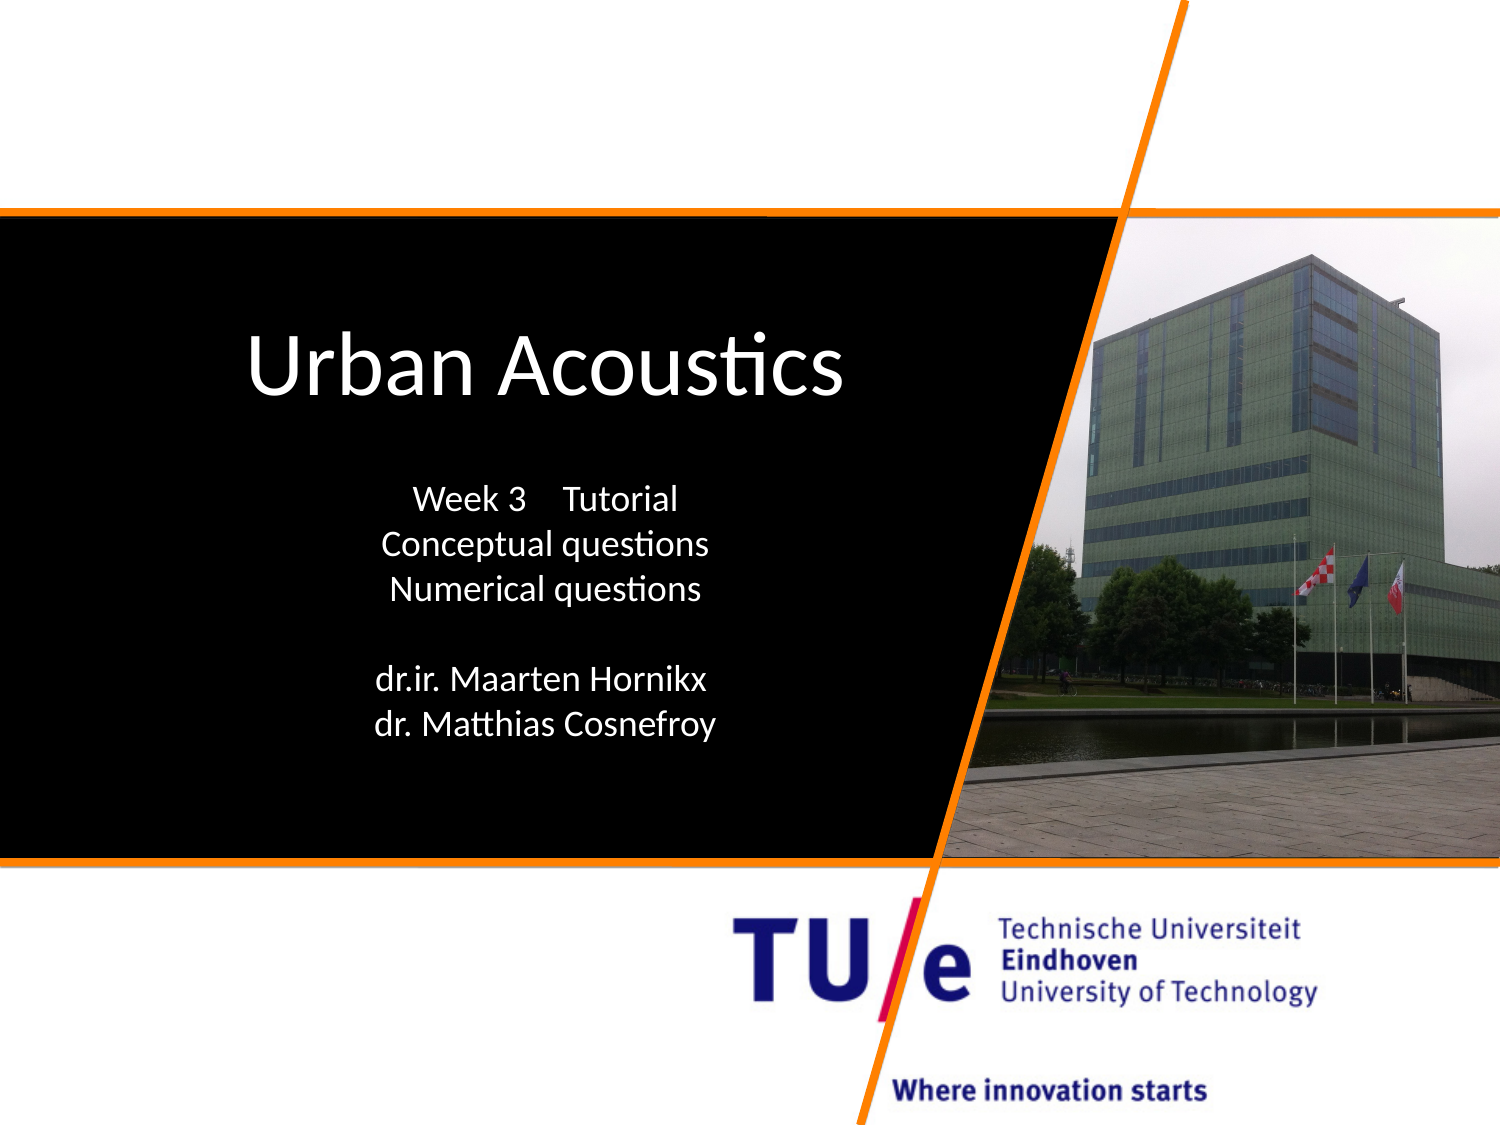

# Urban Acoustics Week 3 	Tutorial Conceptual questions Numerical questions dr.ir. Maarten Hornikx dr. Matthias Cosnefroy